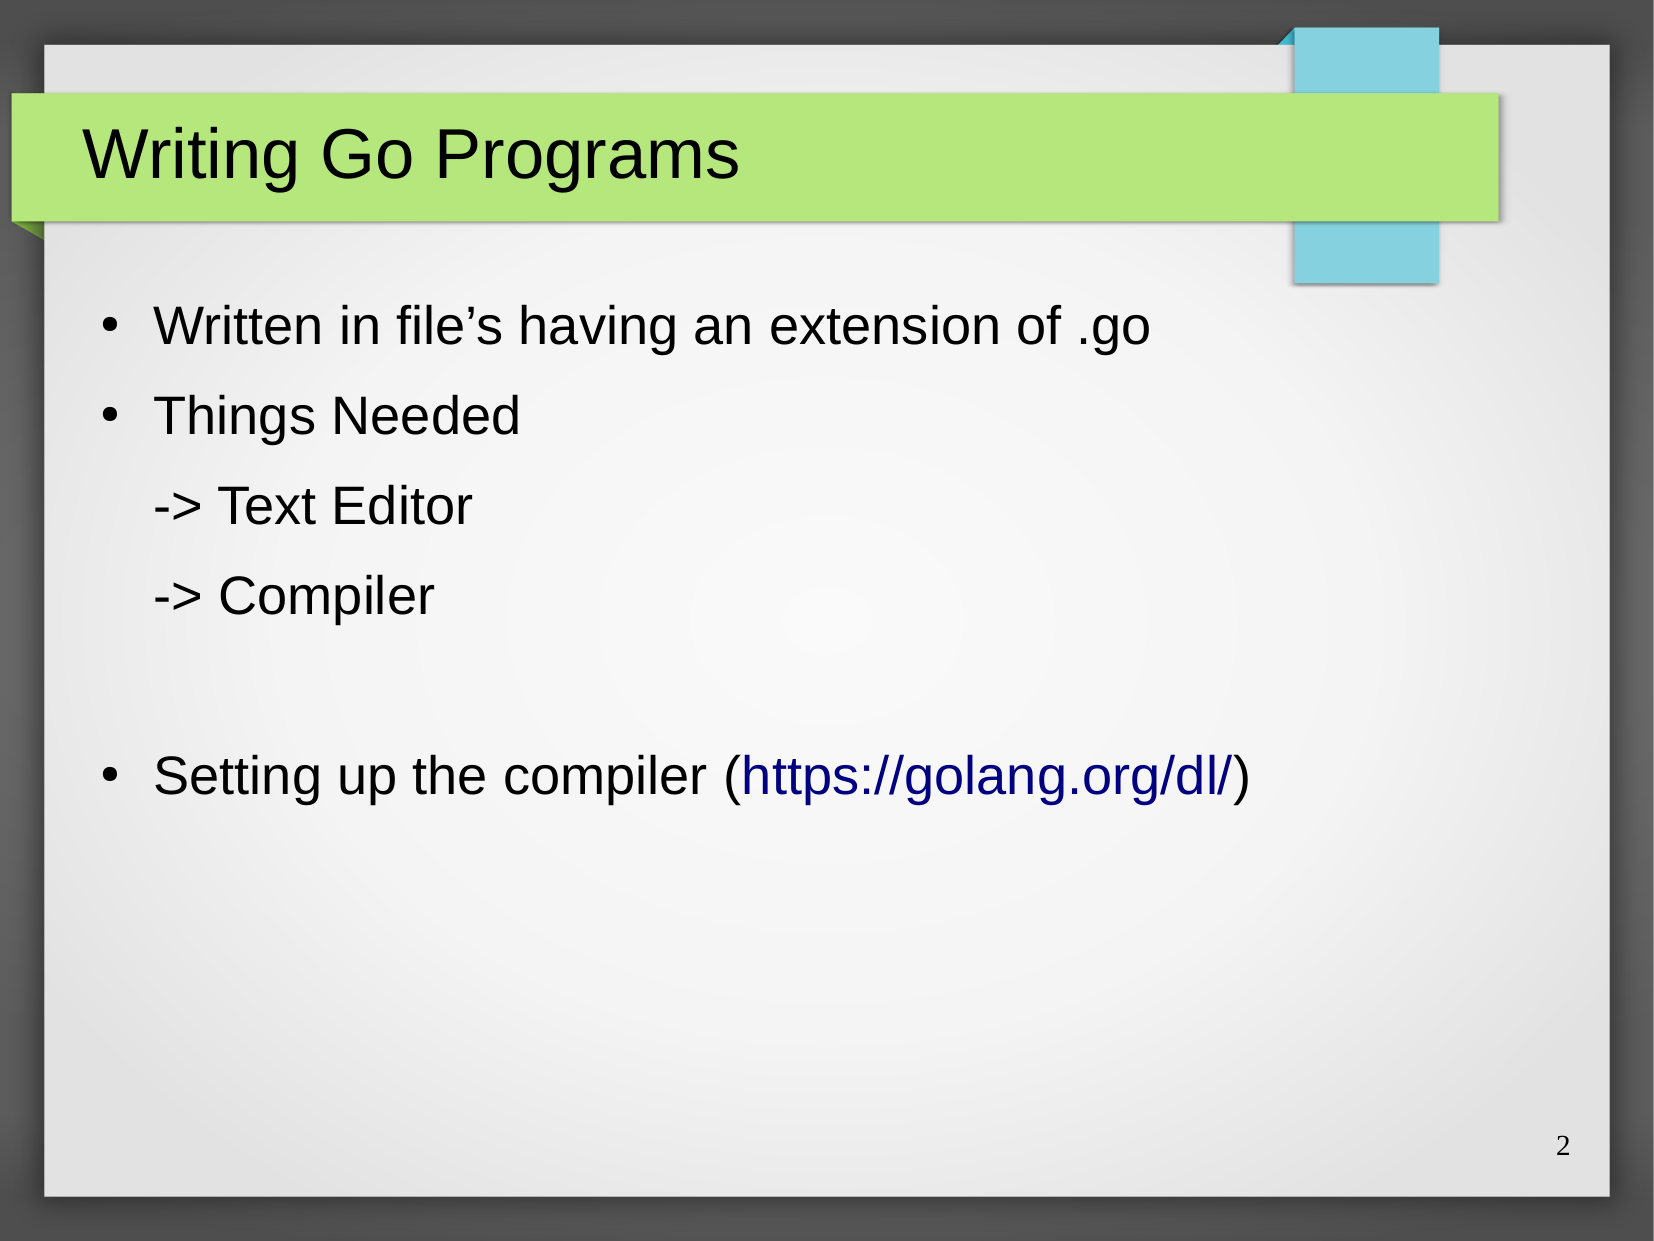

# Writing Go Programs
Written in file’s having an extension of .go
Things Needed
-> Text Editor
-> Compiler
Setting up the compiler (https://golang.org/dl/)
2